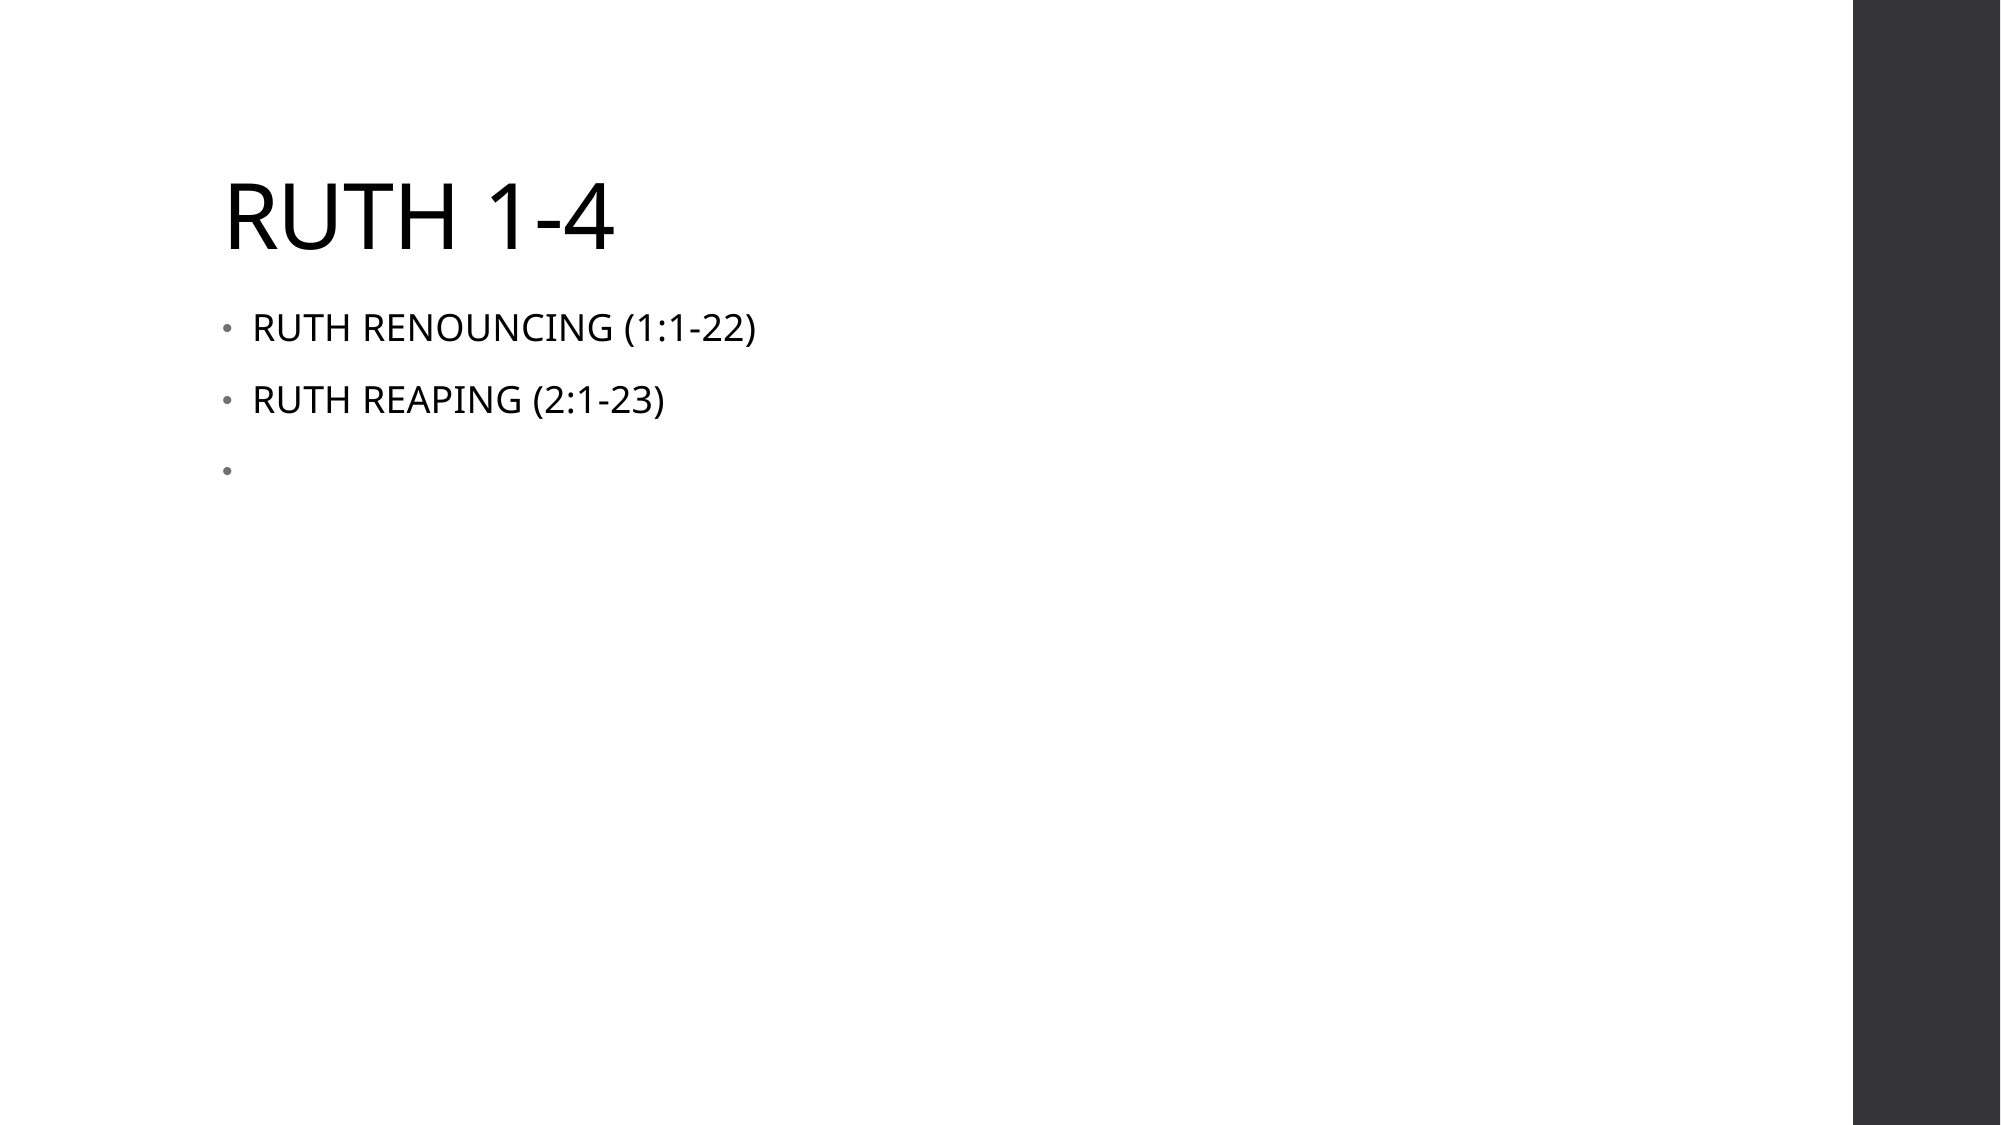

# RUTH 1-4
RUTH RENOUNCING (1:1-22)
RUTH REAPING (2:1-23)